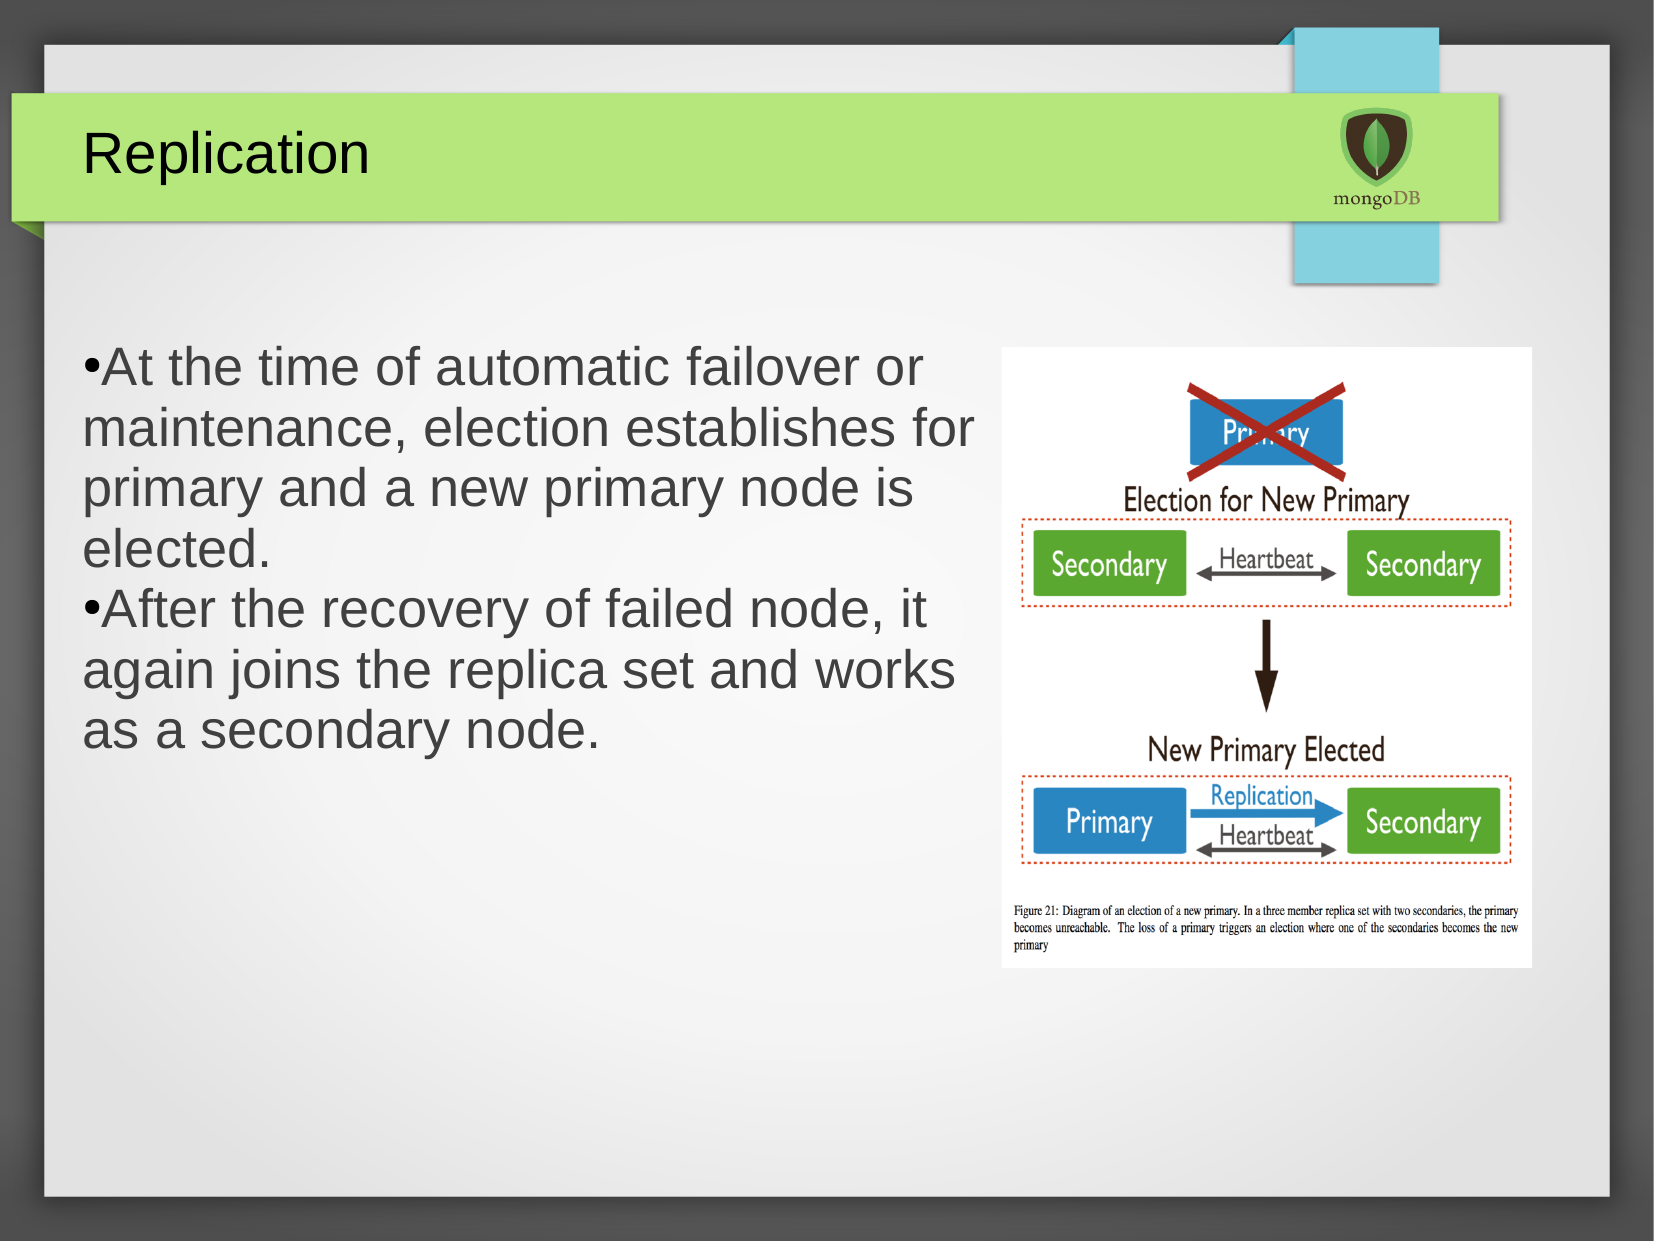

# Replication
At the time of automatic failover or maintenance, election establishes for primary and a new primary node is elected.
After the recovery of failed node, it again joins the replica set and works as a secondary node.